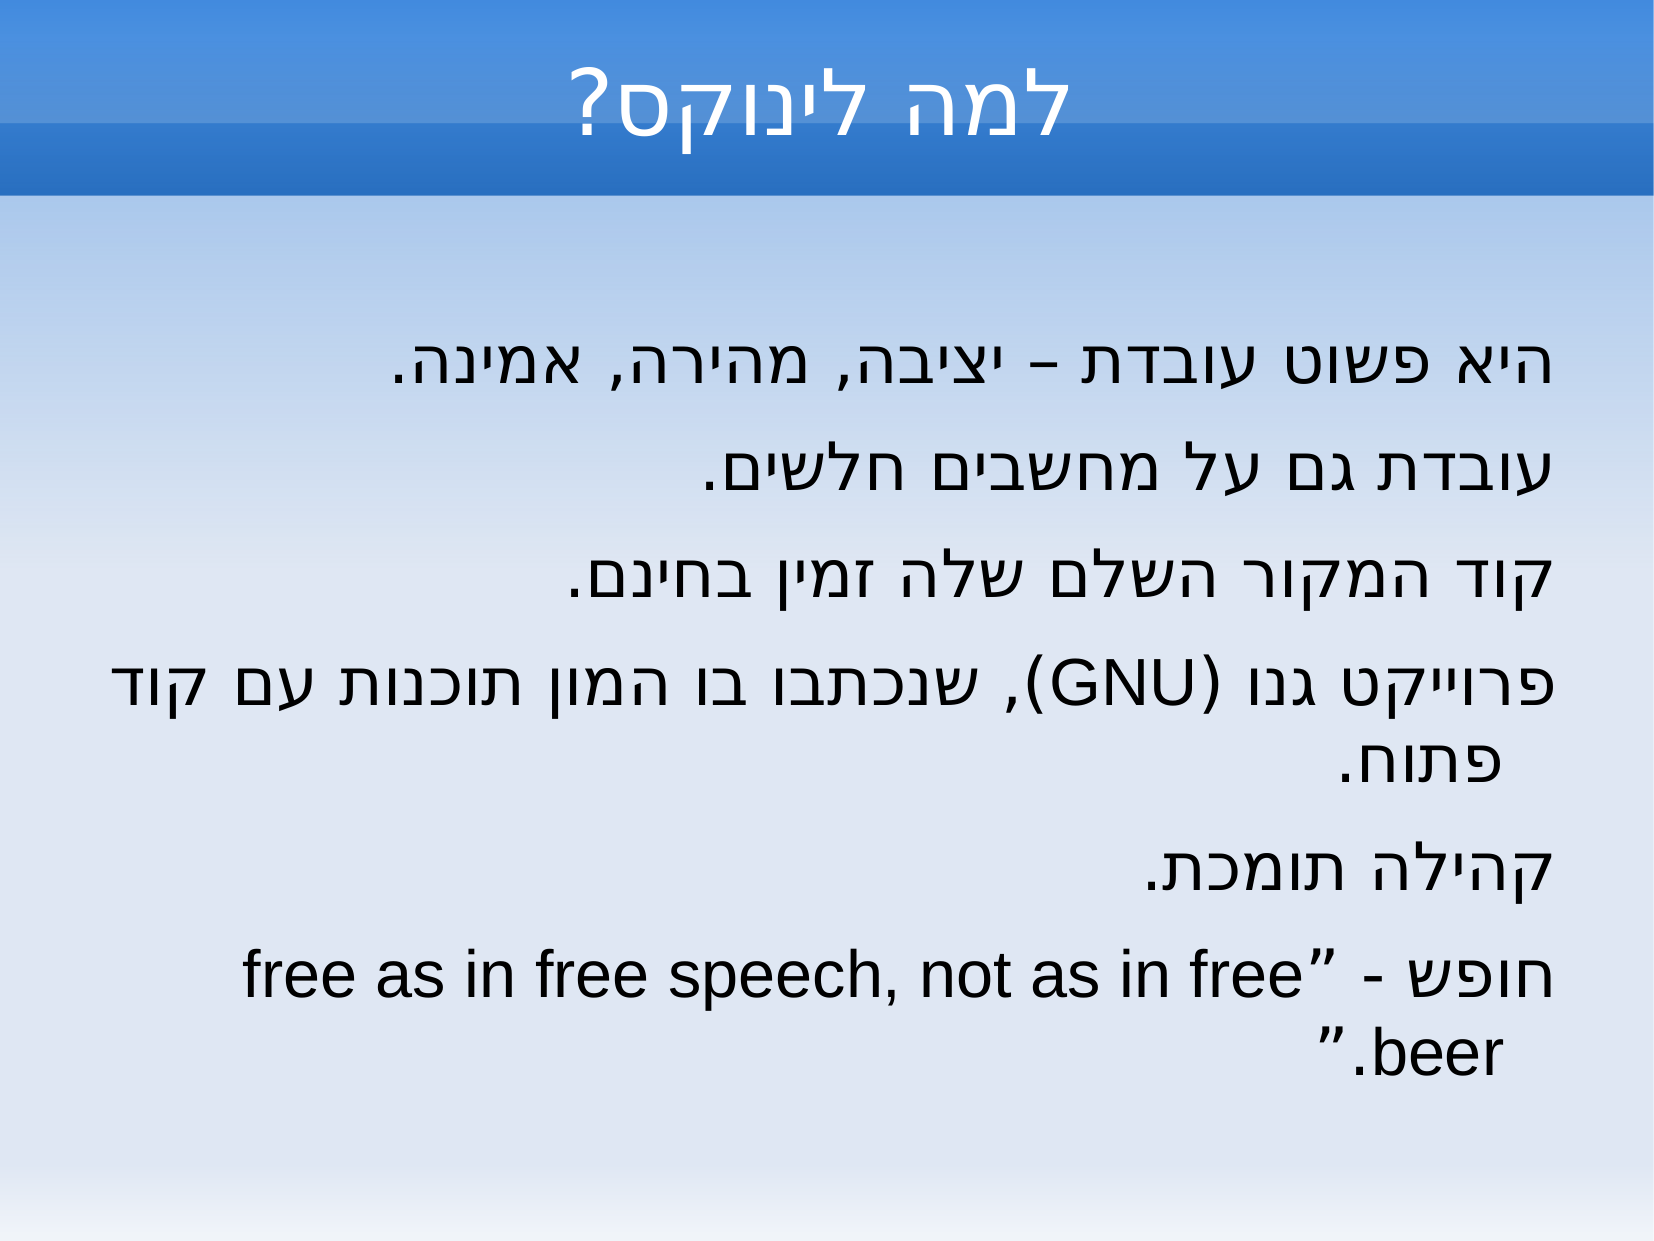

# למה לינוקס?
היא פשוט עובדת – יציבה, מהירה, אמינה.
עובדת גם על מחשבים חלשים.
קוד המקור השלם שלה זמין בחינם.
פרוייקט גנו (GNU), שנכתבו בו המון תוכנות עם קוד פתוח.
קהילה תומכת.
חופש - ”free as in free speech, not as in free beer.”